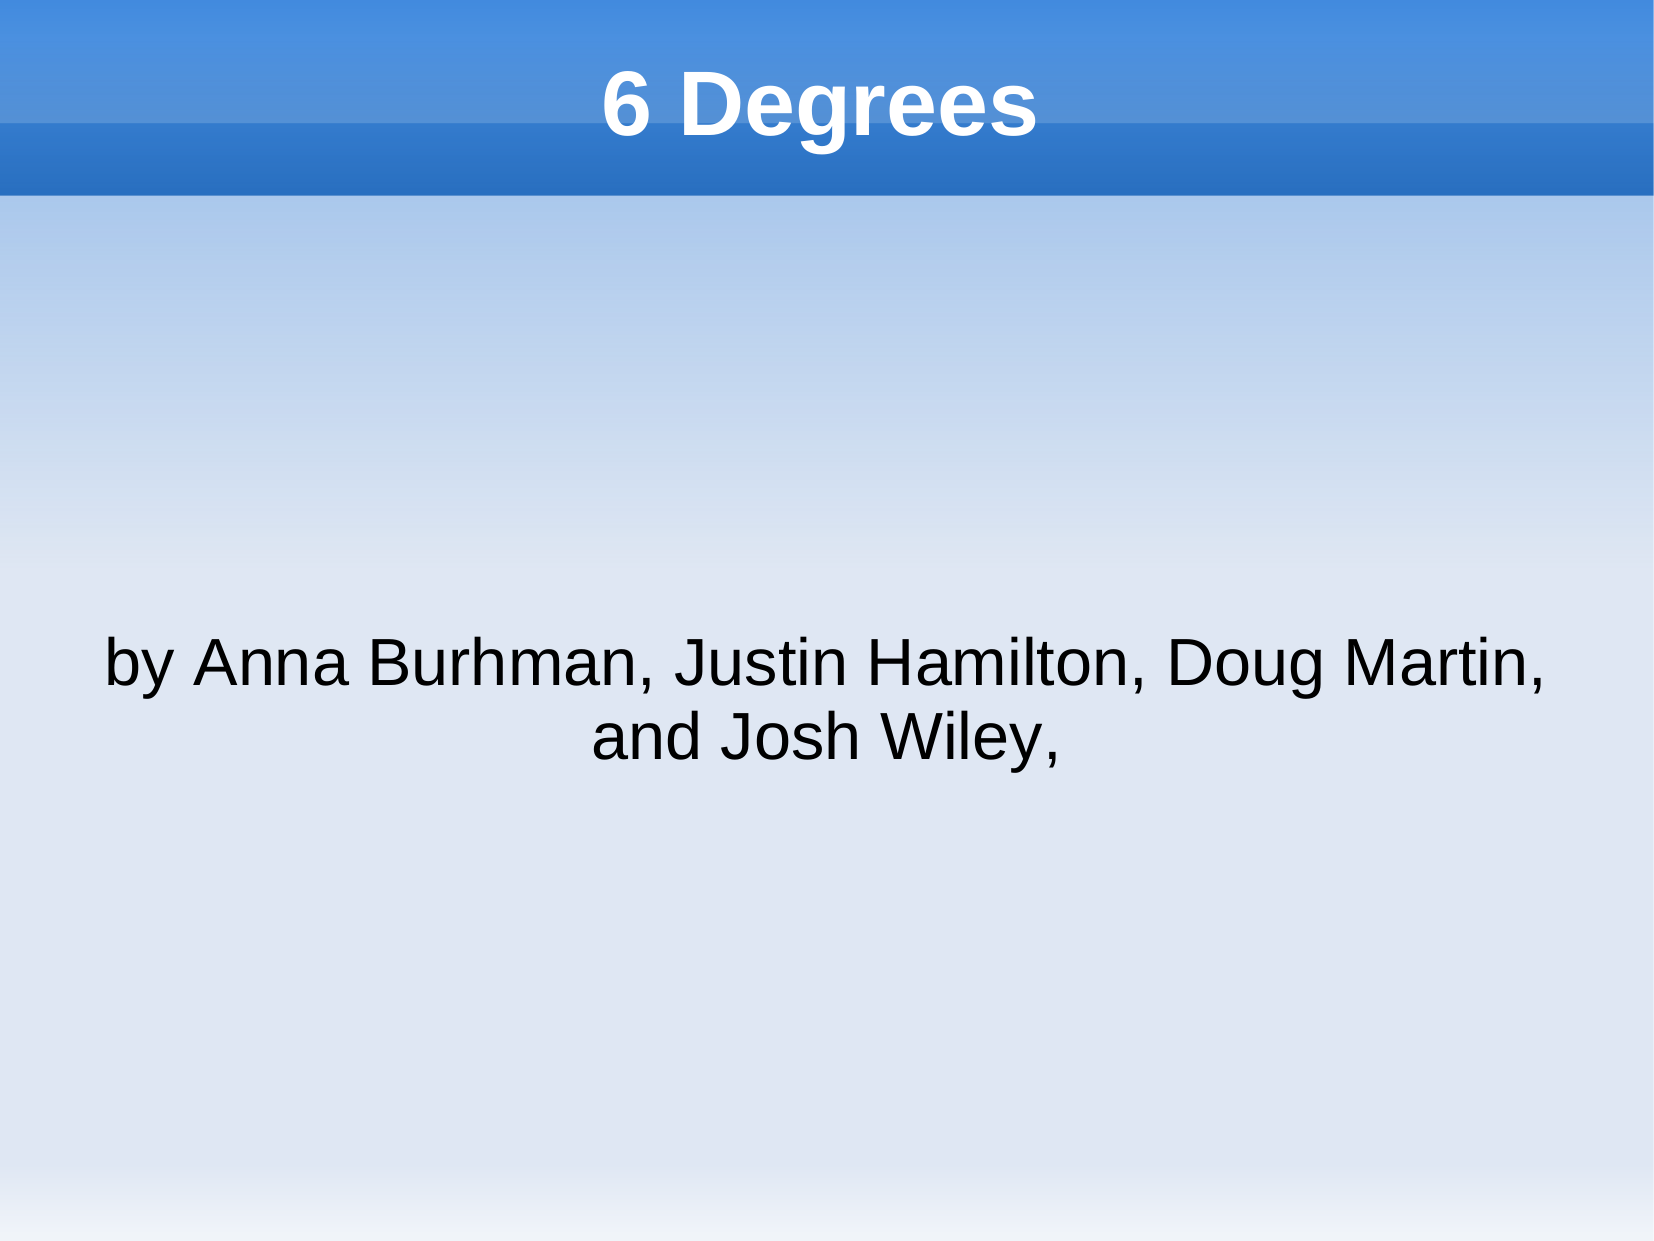

# 6 Degrees
by Anna Burhman, Justin Hamilton, Doug Martin, and Josh Wiley,